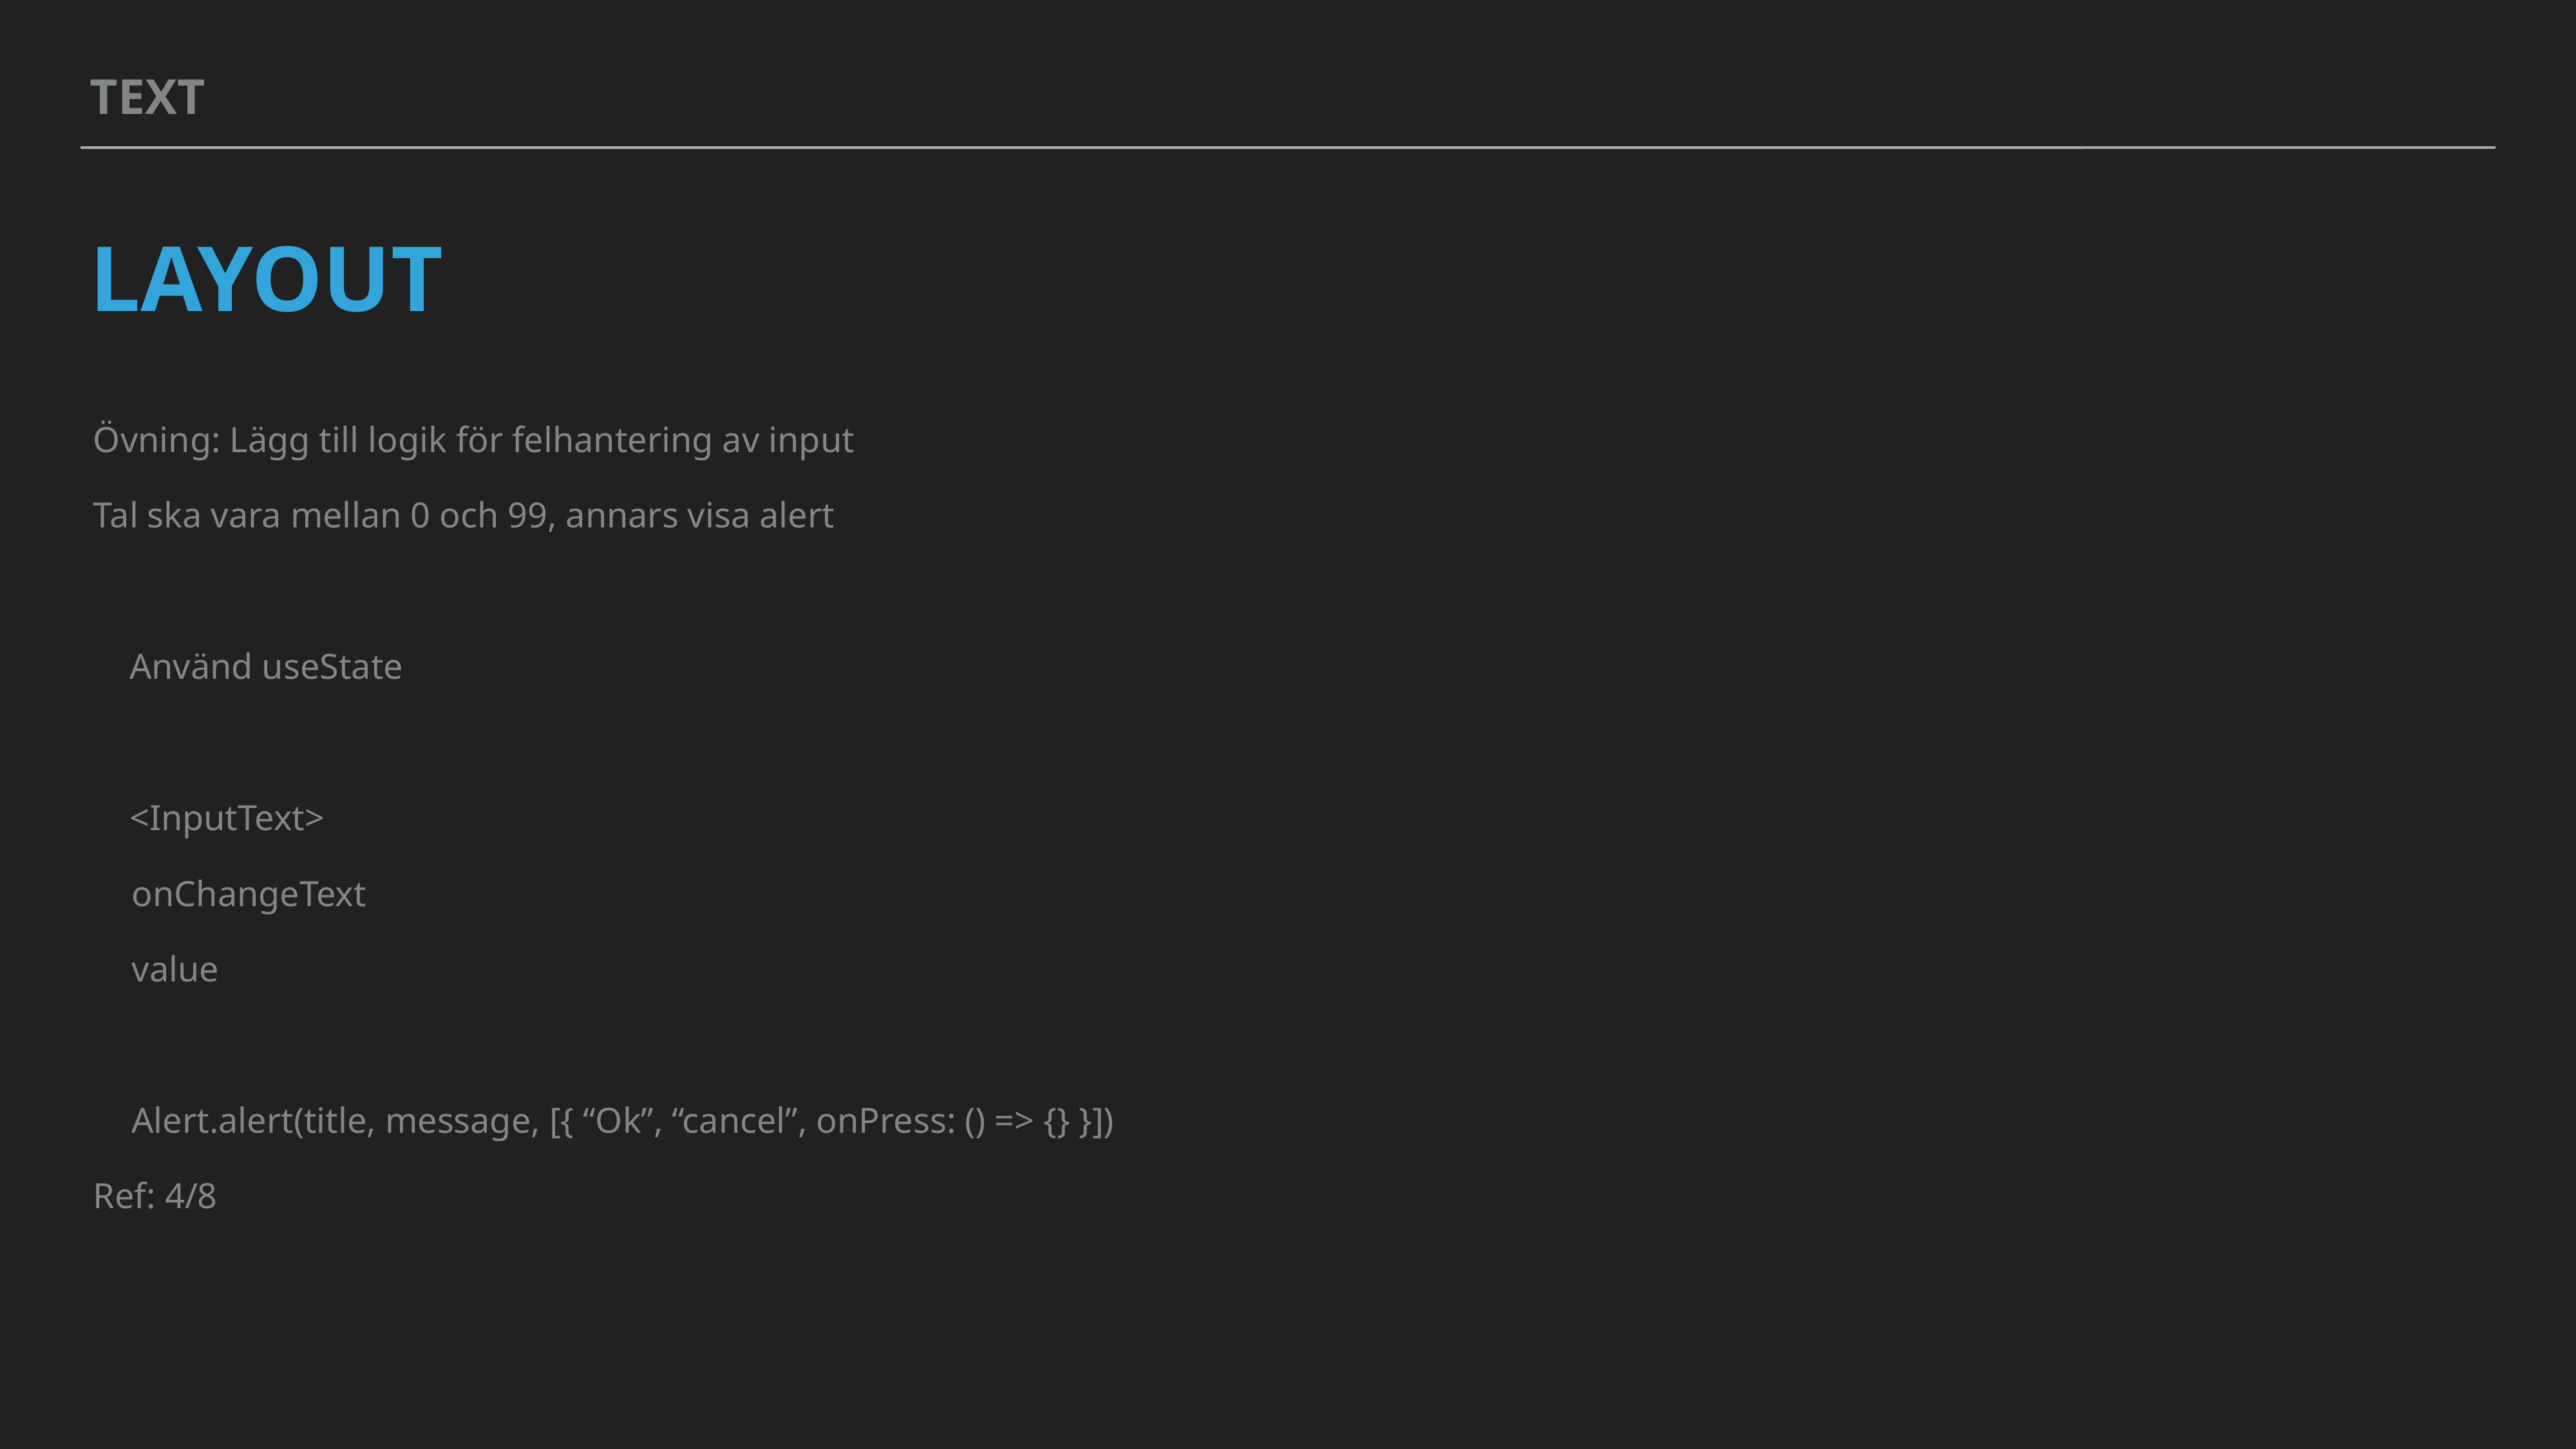

Layout
Övning: Lägg till logik för felhantering av input
Tal ska vara mellan 0 och 99, annars visa alert
Använd useState
<InputText>
onChangeText
value
Alert.alert(title, message, [{ “Ok”, “cancel”, onPress: () => {} }])
Ref: 4/8